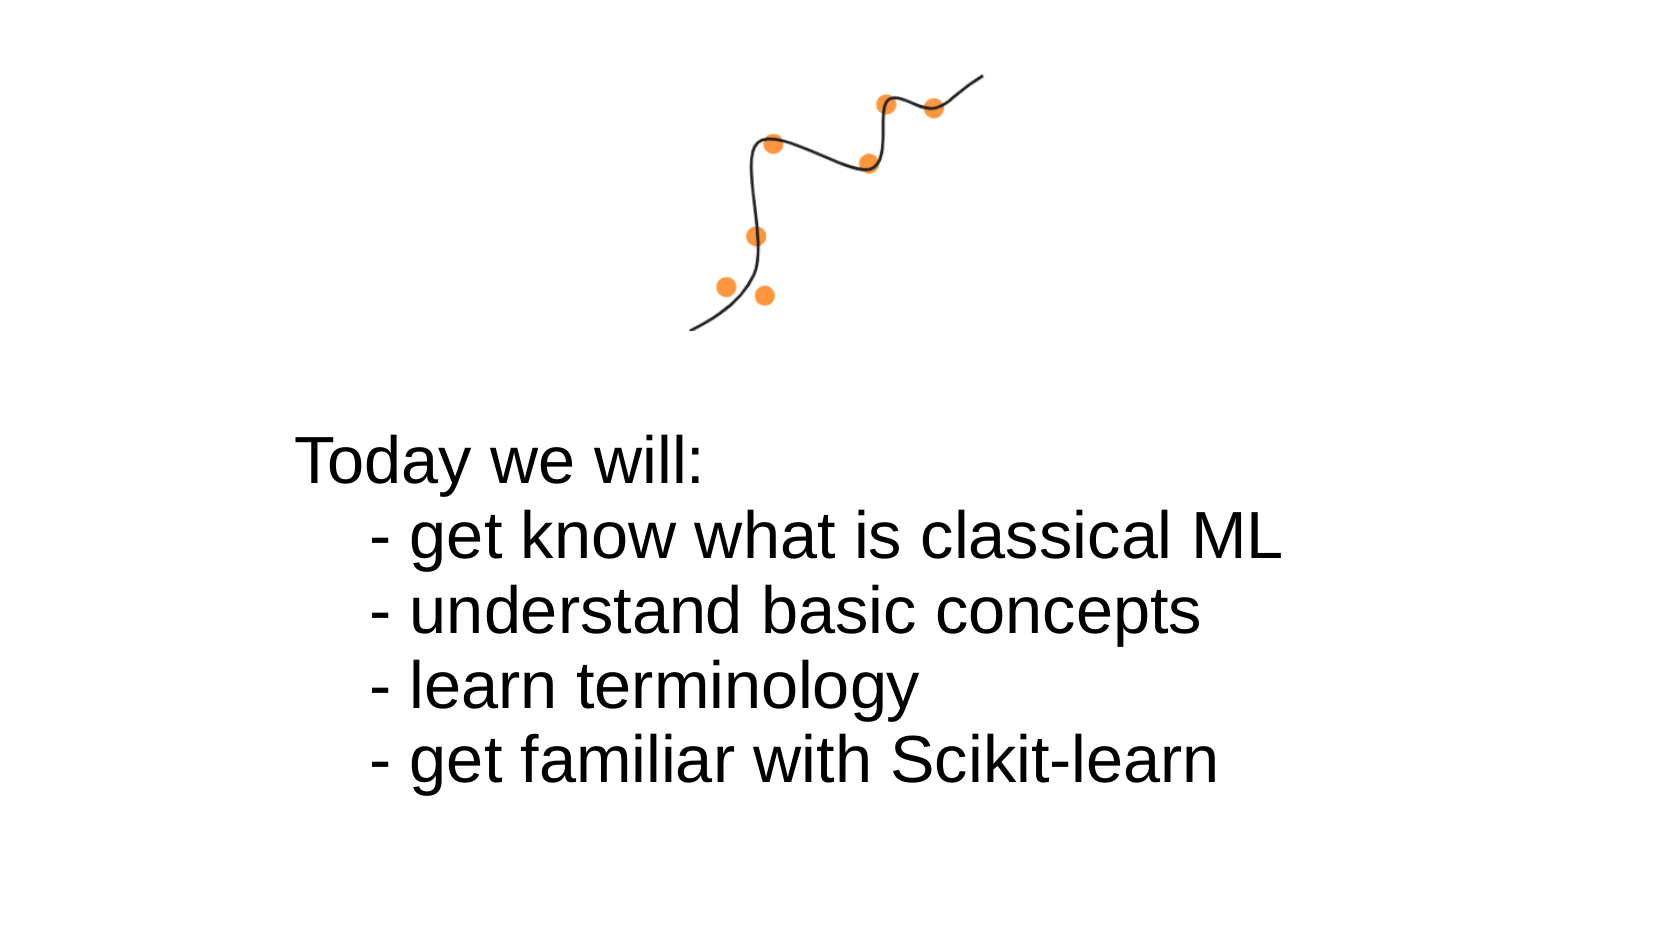

# Today we will:
	- get know what is classical ML
	- understand basic concepts
	- learn terminology
	- get familiar with Scikit-learn